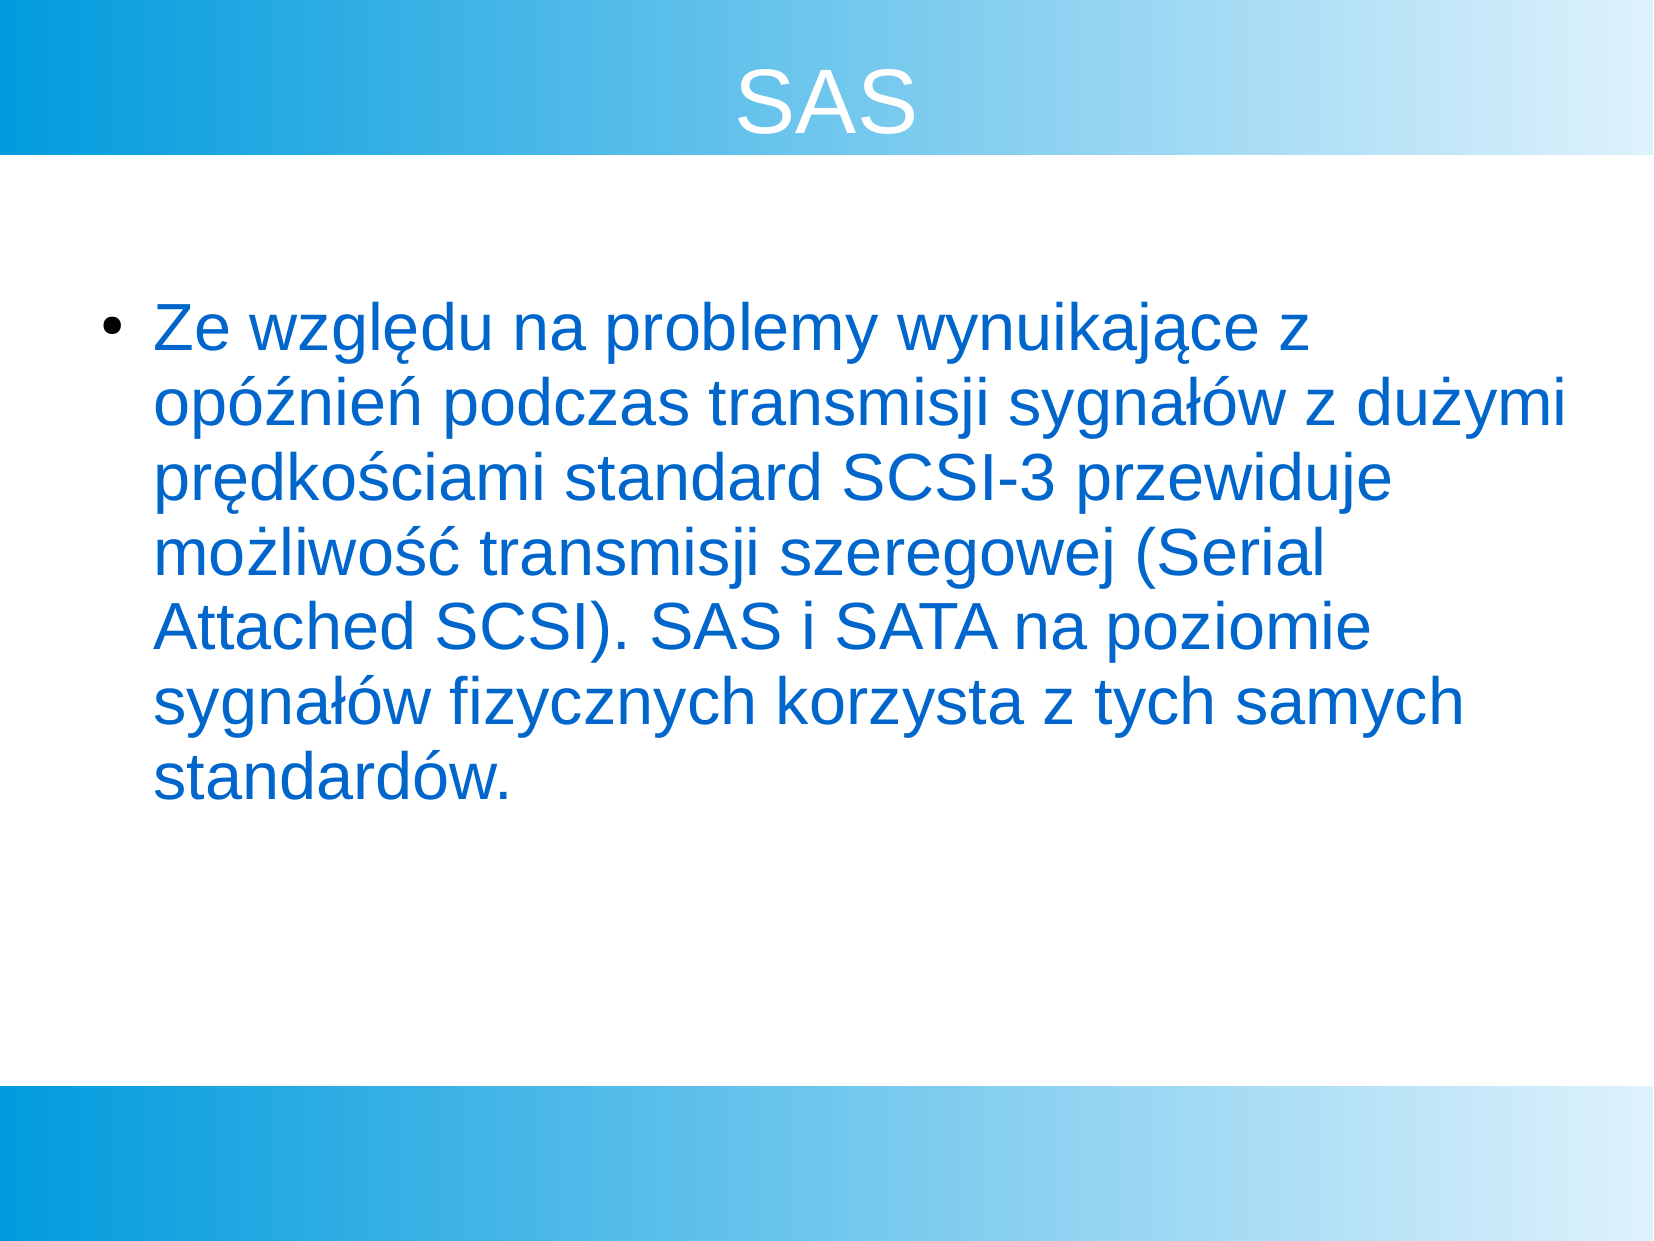

# SAS
Ze względu na problemy wynuikające z opóźnień podczas transmisji sygnałów z dużymi prędkościami standard SCSI-3 przewiduje możliwość transmisji szeregowej (Serial Attached SCSI). SAS i SATA na poziomie sygnałów fizycznych korzysta z tych samych standardów.